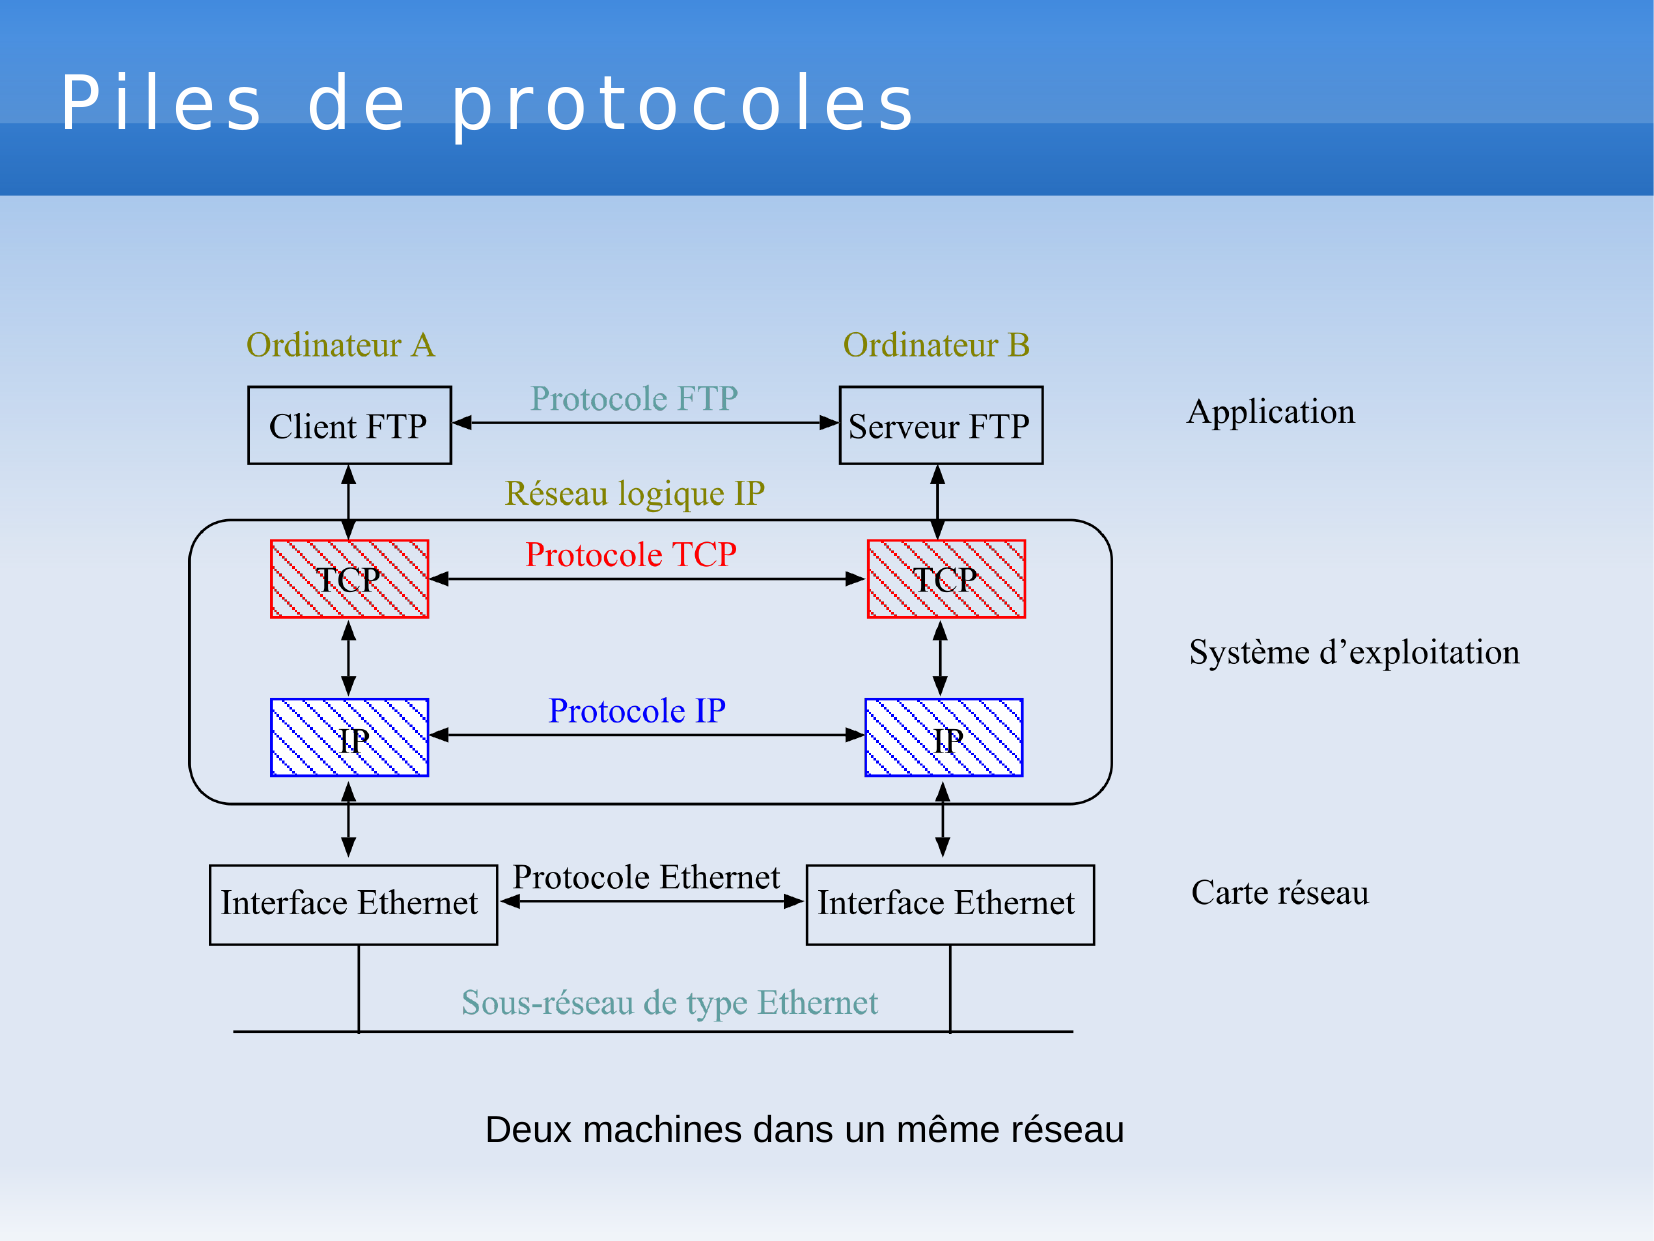

# Piles de protocoles
Deux machines dans un même réseau